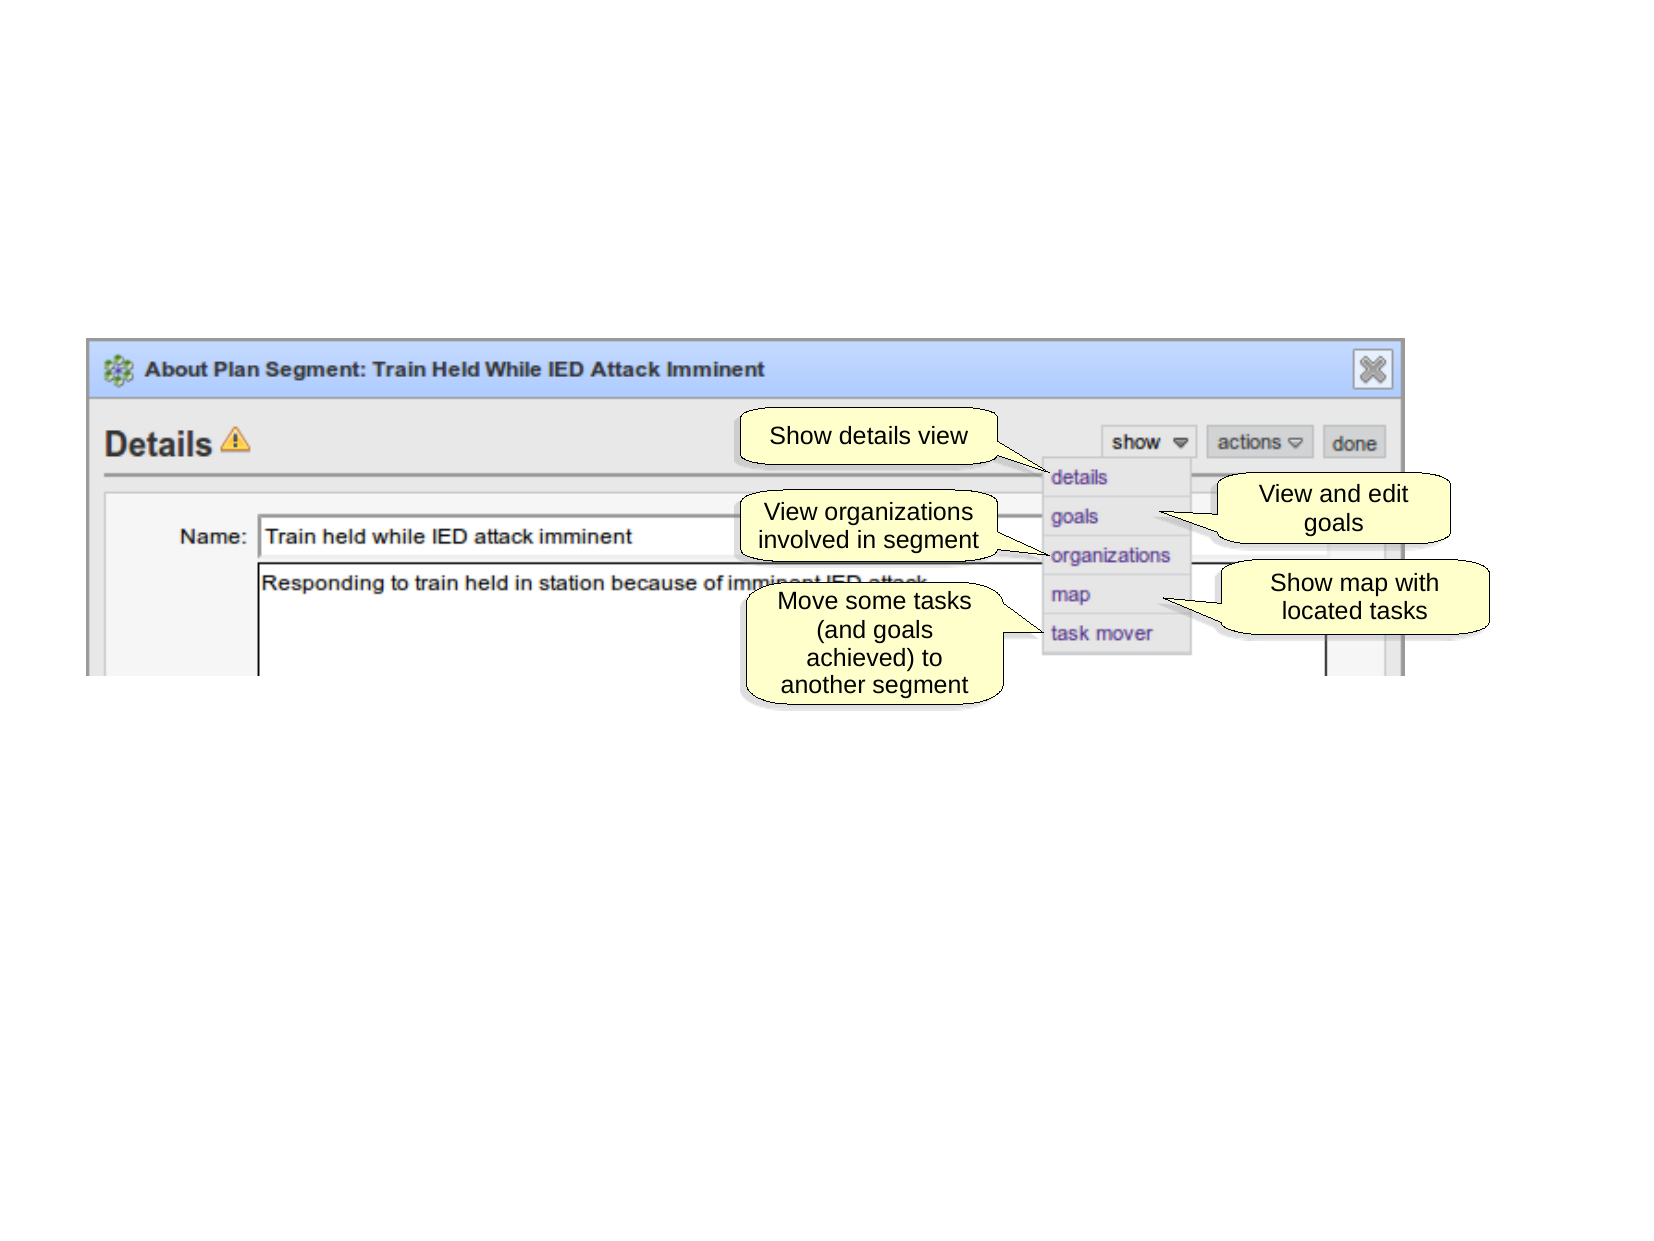

Show details view
View and edit goals
View organizations involved in segment
Show map with located tasks
Move some tasks (and goals achieved) to another segment